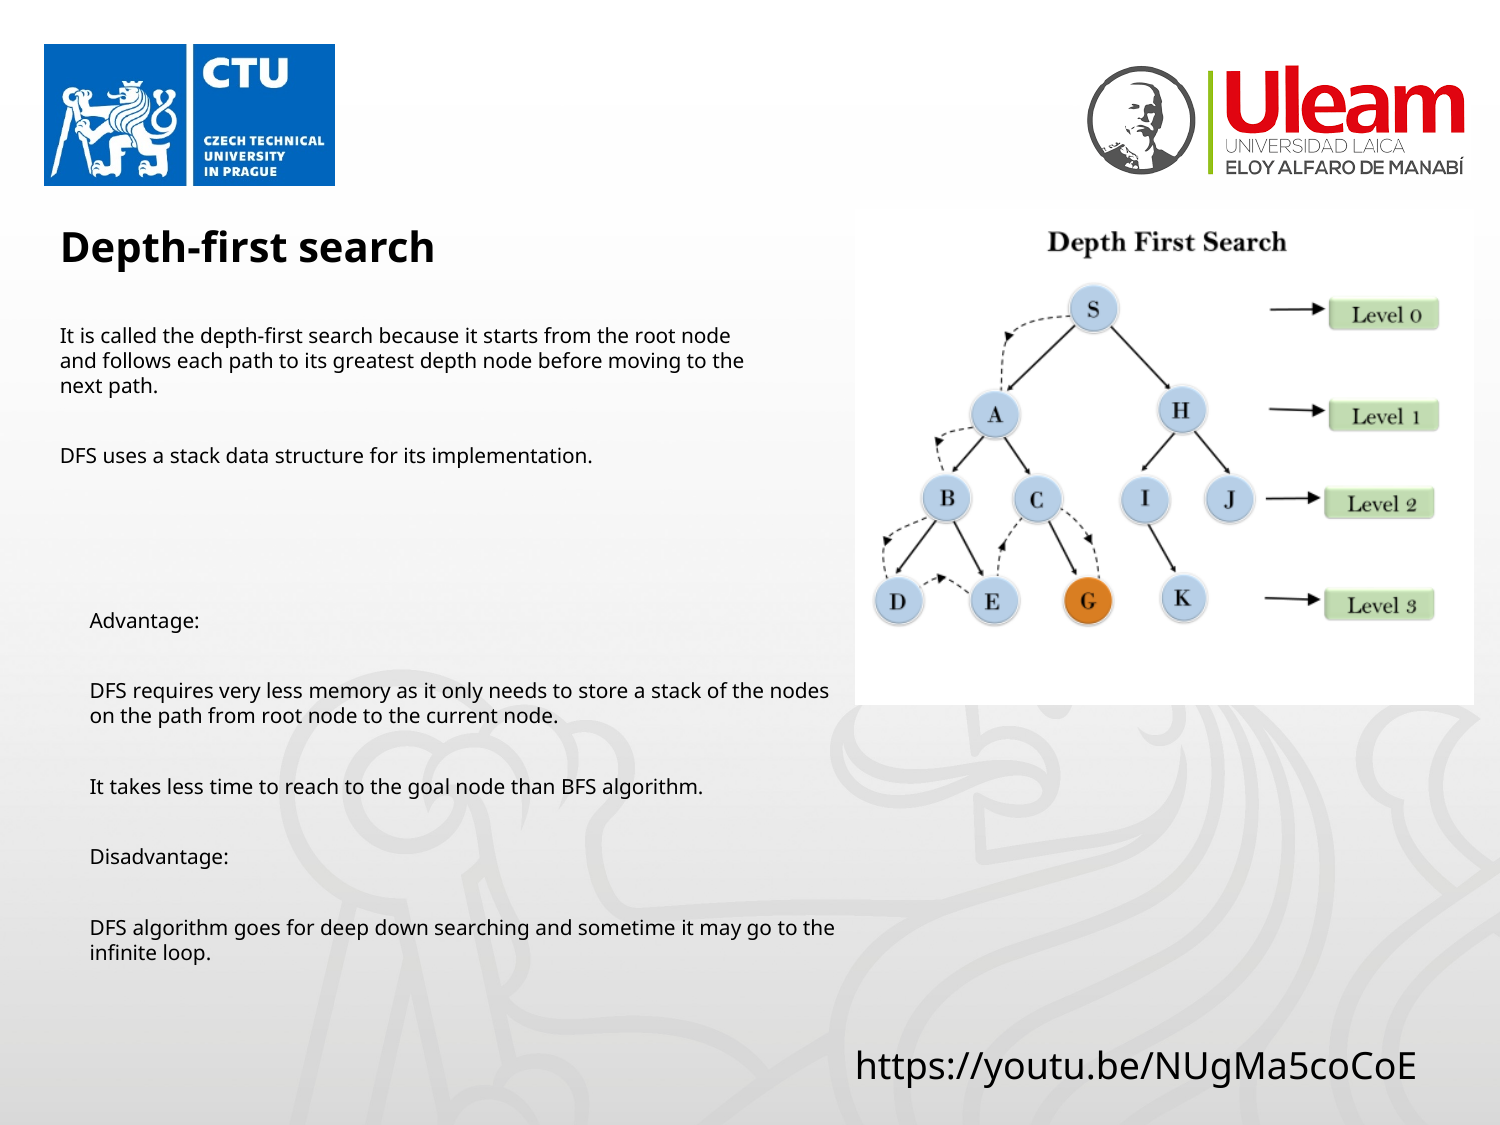

# Depth-first search
It is called the depth-first search because it starts from the root node and follows each path to its greatest depth node before moving to the next path.
DFS uses a stack data structure for its implementation.
Advantage:
DFS requires very less memory as it only needs to store a stack of the nodes on the path from root node to the current node.
It takes less time to reach to the goal node than BFS algorithm.
Disadvantage:
DFS algorithm goes for deep down searching and sometime it may go to the infinite loop.
https://youtu.be/NUgMa5coCoE